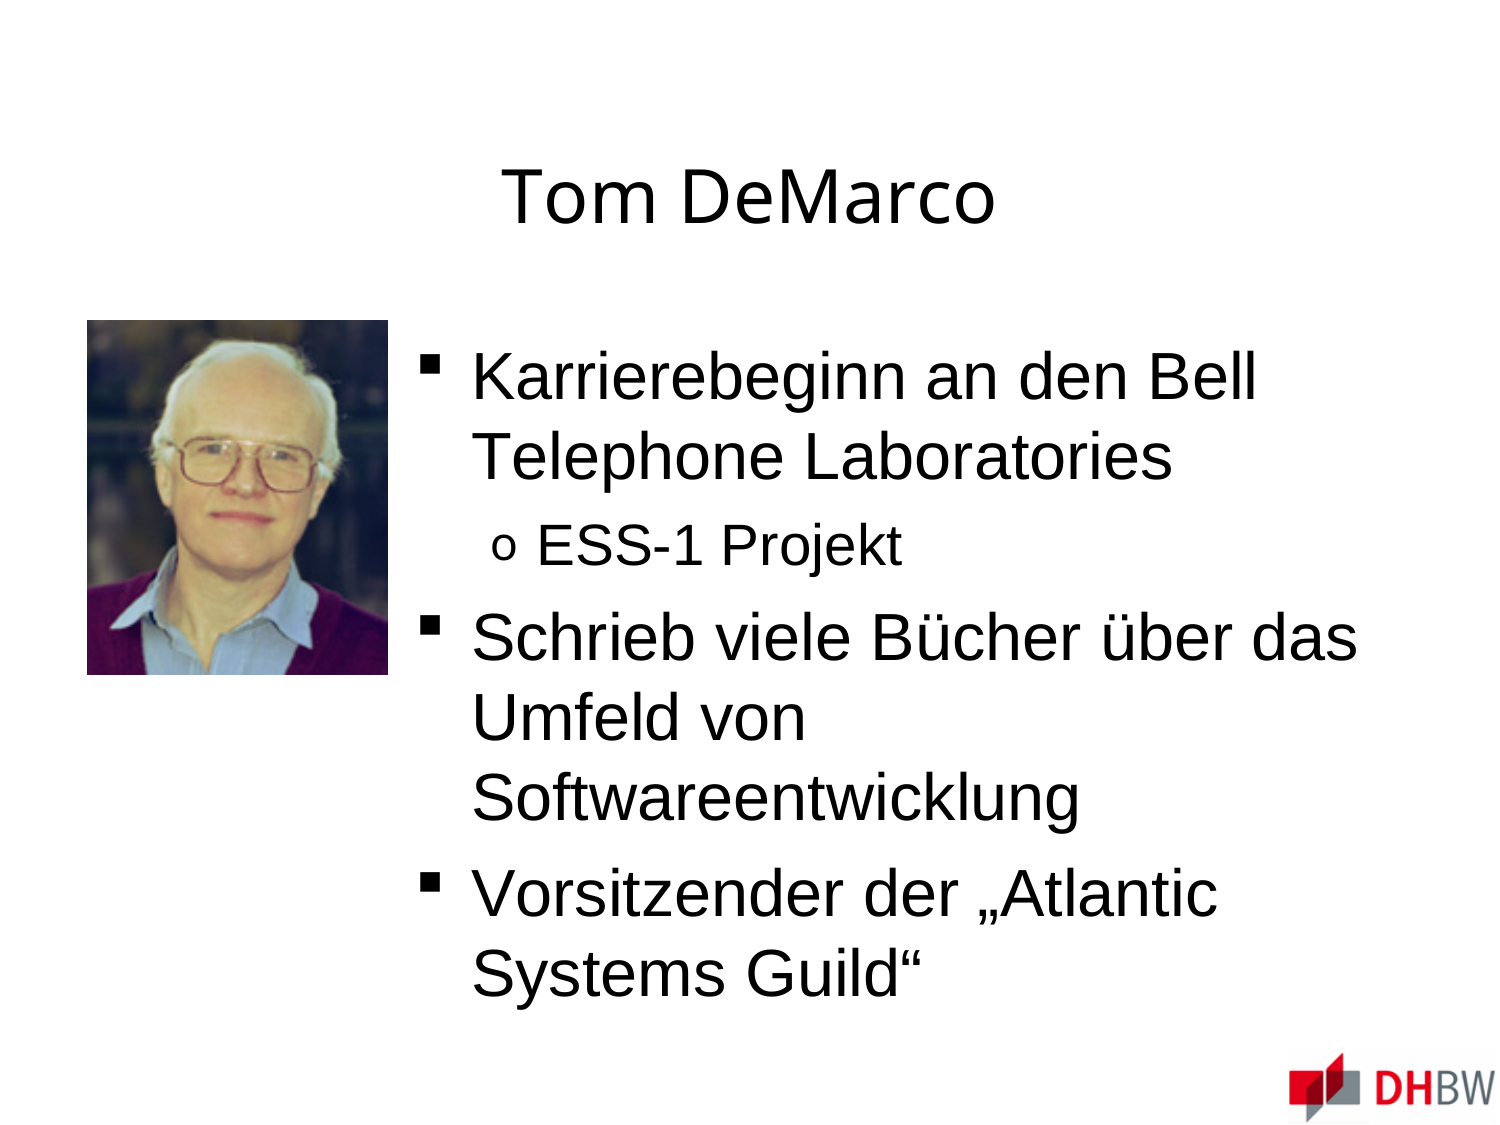

# Tom DeMarco
Karrierebeginn an den Bell Telephone Laboratories
ESS-1 Projekt
Schrieb viele Bücher über das Umfeld von Softwareentwicklung
Vorsitzender der „Atlantic Systems Guild“